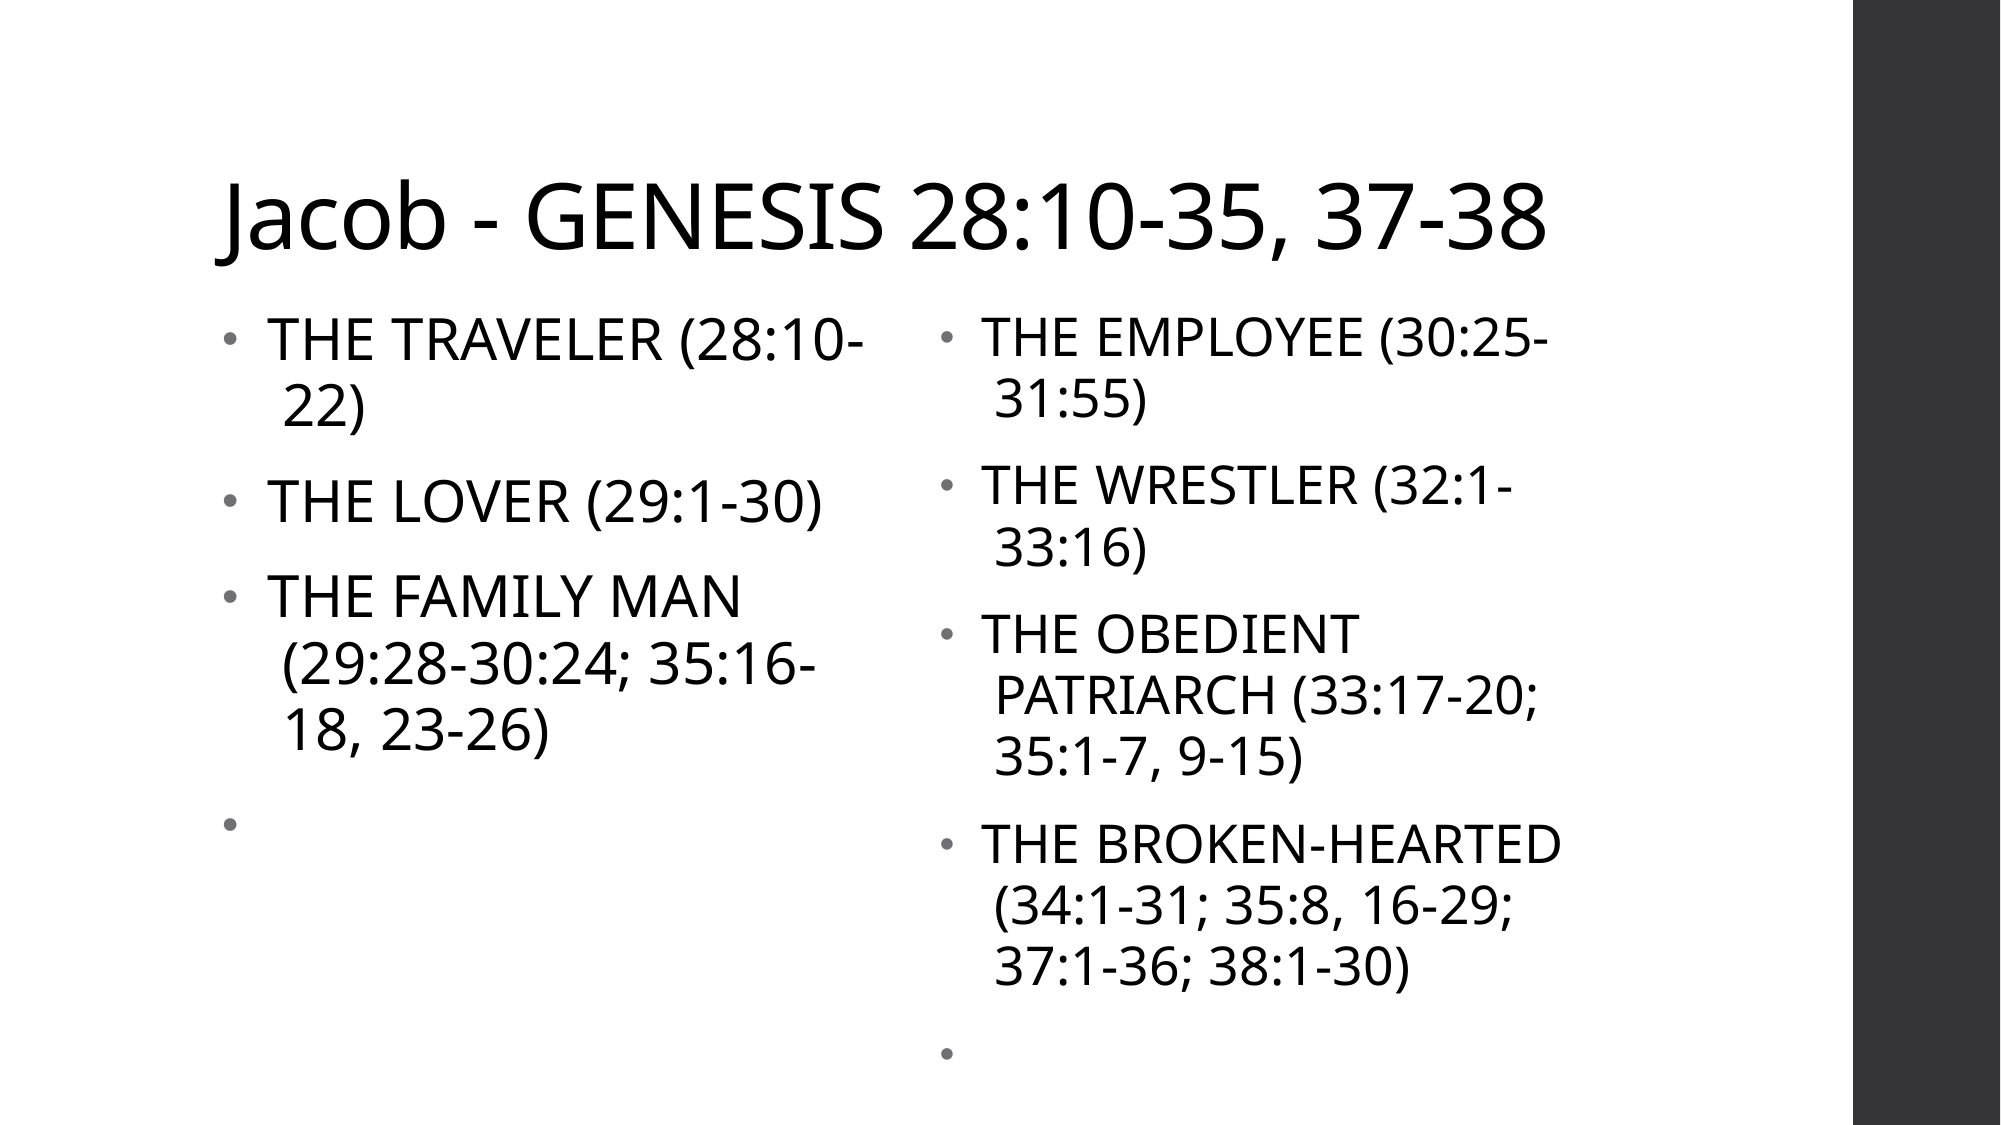

# Jacob - GENESIS 28:10-35, 37-38
 THE TRAVELER (28:10-22)
 THE LOVER (29:1-30)
 THE FAMILY MAN (29:28-30:24; 35:16-18, 23-26)
 THE EMPLOYEE (30:25-31:55)
 THE WRESTLER (32:1-33:16)
 THE OBEDIENT PATRIARCH (33:17-20; 35:1-7, 9-15)
 THE BROKEN-HEARTED (34:1-31; 35:8, 16-29; 37:1-36; 38:1-30)